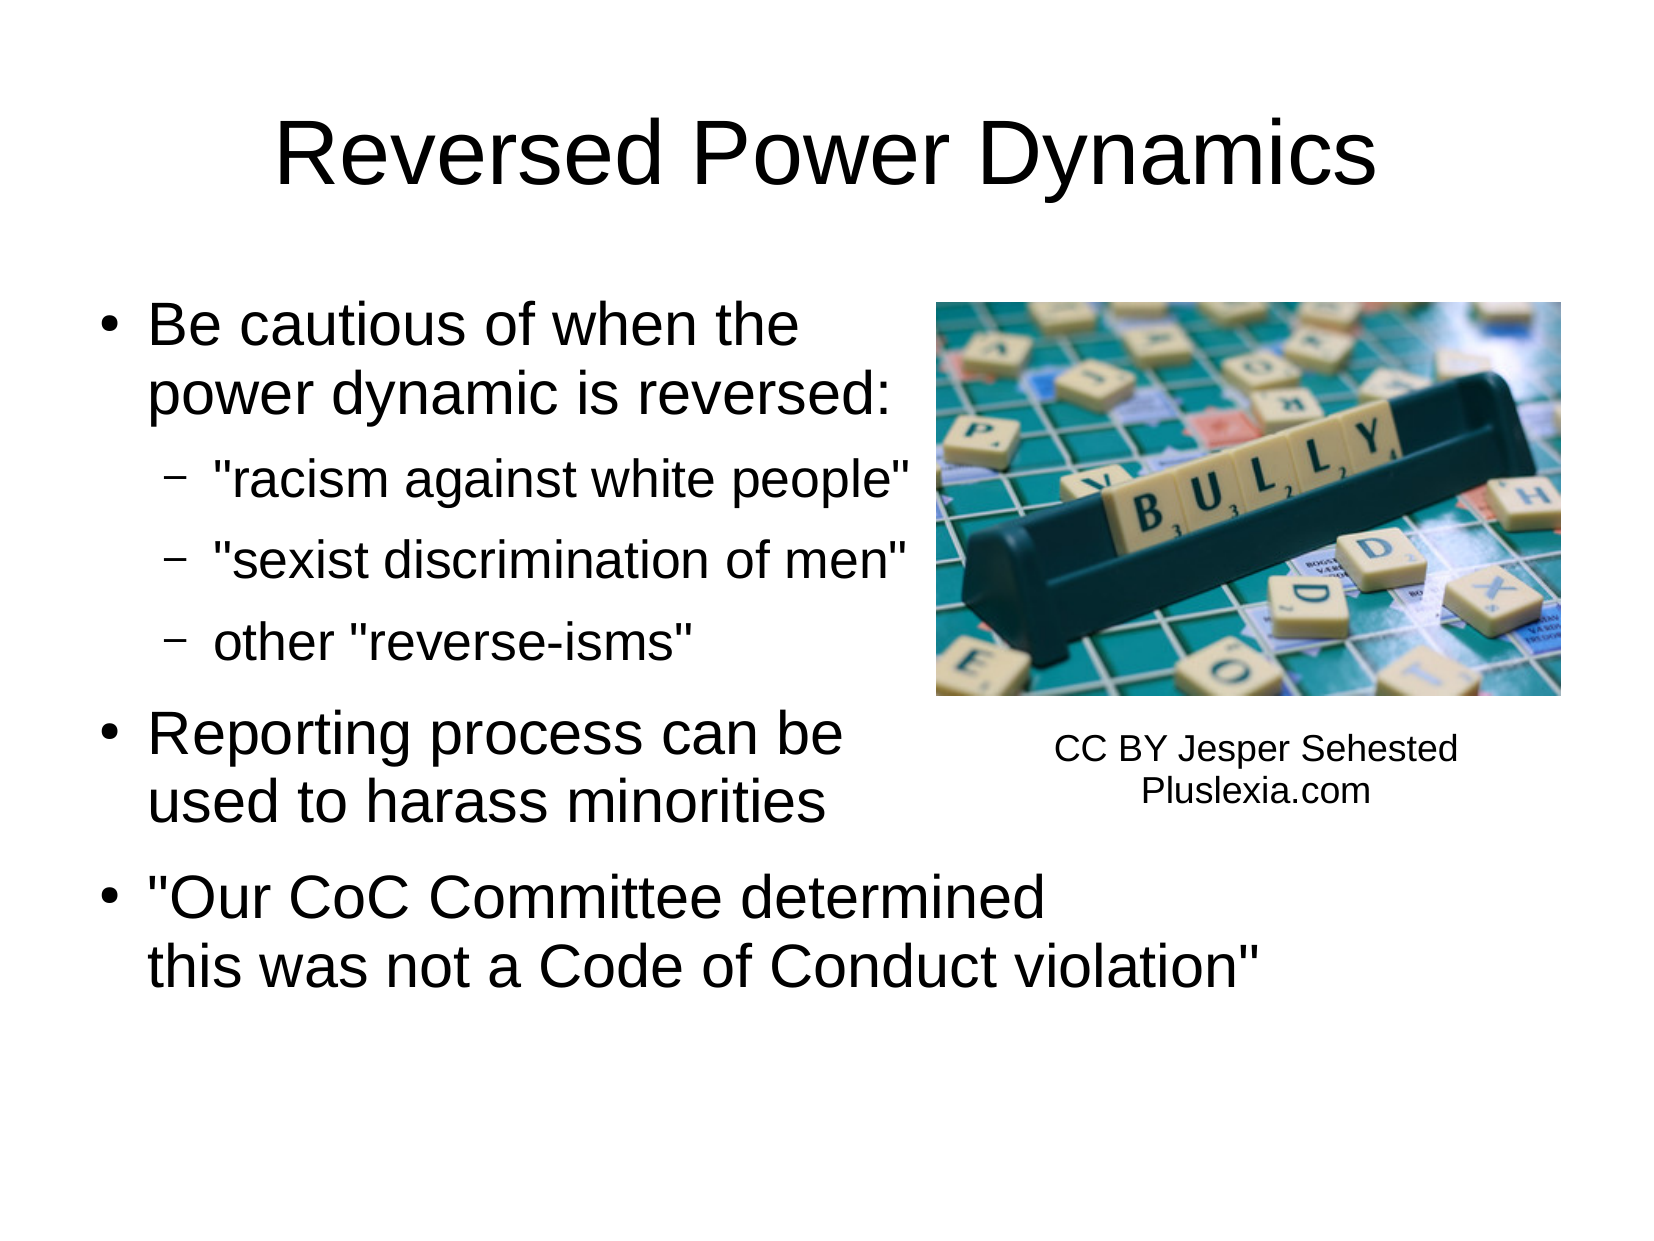

# Reversed Power Dynamics
Be cautious of when the
power dynamic is reversed:
"racism against white people"
"sexist discrimination of men"
other "reverse-isms"
Reporting process can be
used to harass minorities
"Our CoC Committee determined
this was not a Code of Conduct violation"
CC BY Jesper Sehested
Pluslexia.com